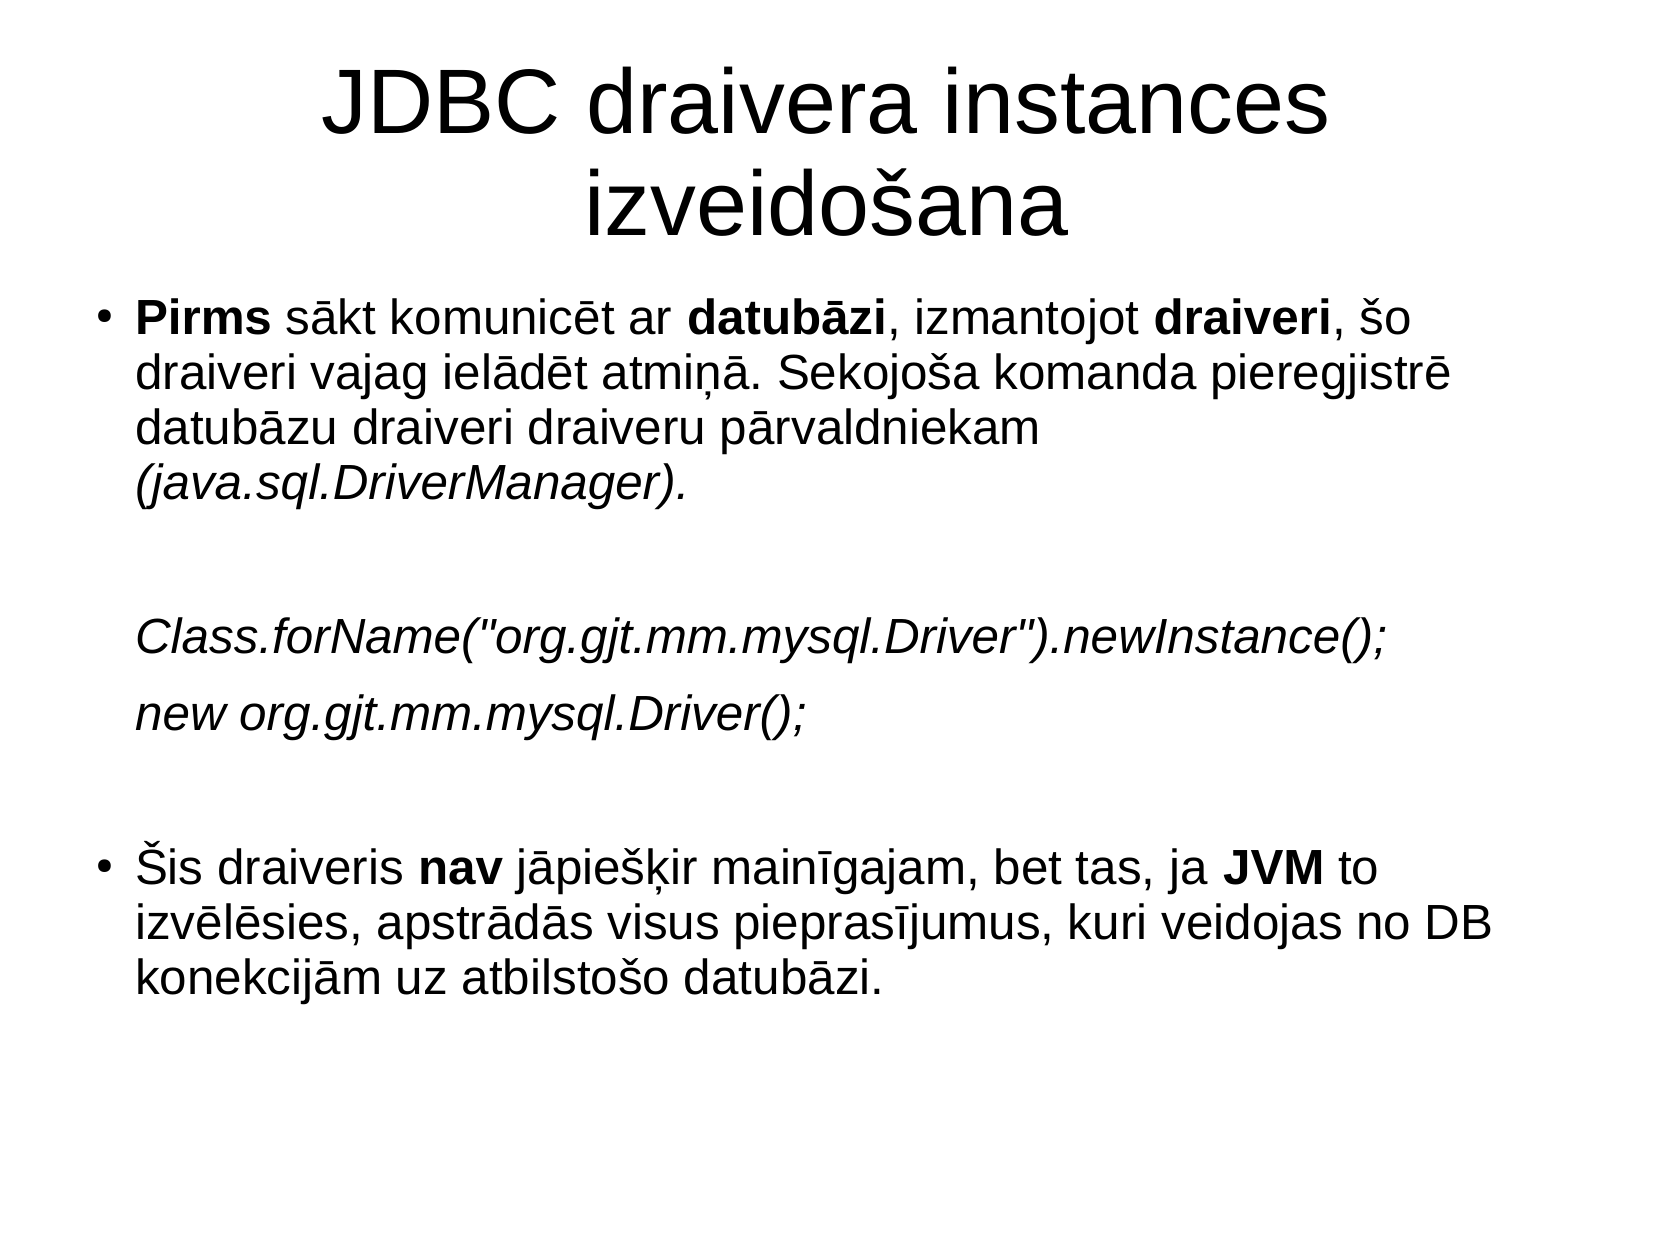

# JDBC draivera instances izveidošana
Pirms sākt komunicēt ar datubāzi, izmantojot draiveri, šo draiveri vajag ielādēt atmiņā. Sekojoša komanda pieregjistrē datubāzu draiveri draiveru pārvaldniekam (java.sql.DriverManager).
Class.forName("org.gjt.mm.mysql.Driver").newInstance();
new org.gjt.mm.mysql.Driver();
Šis draiveris nav jāpiešķir mainīgajam, bet tas, ja JVM to izvēlēsies, apstrādās visus pieprasījumus, kuri veidojas no DB konekcijām uz atbilstošo datubāzi.